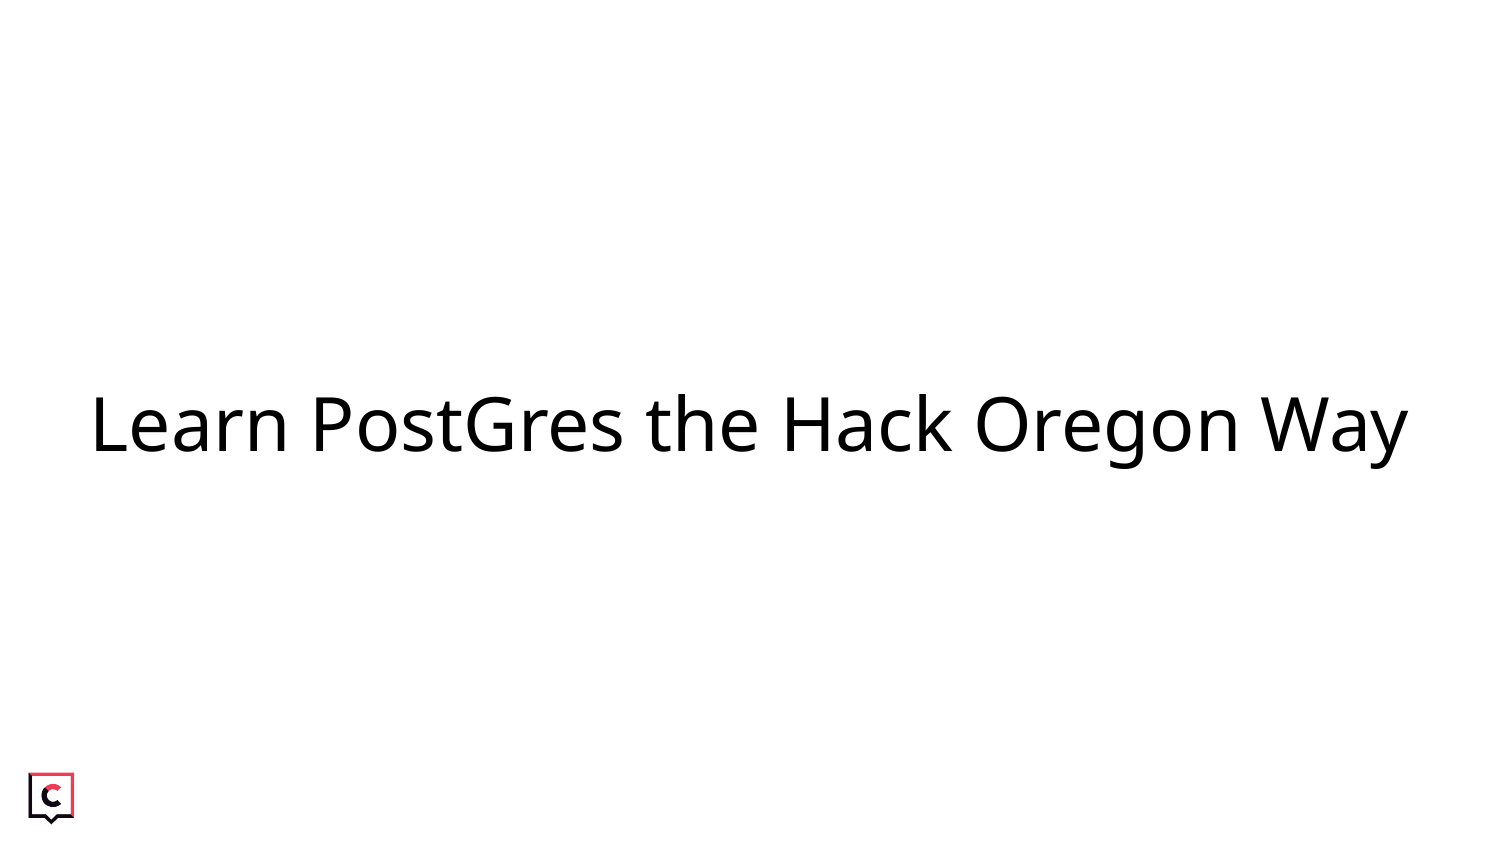

# Learn PostGres the Hack Oregon Way